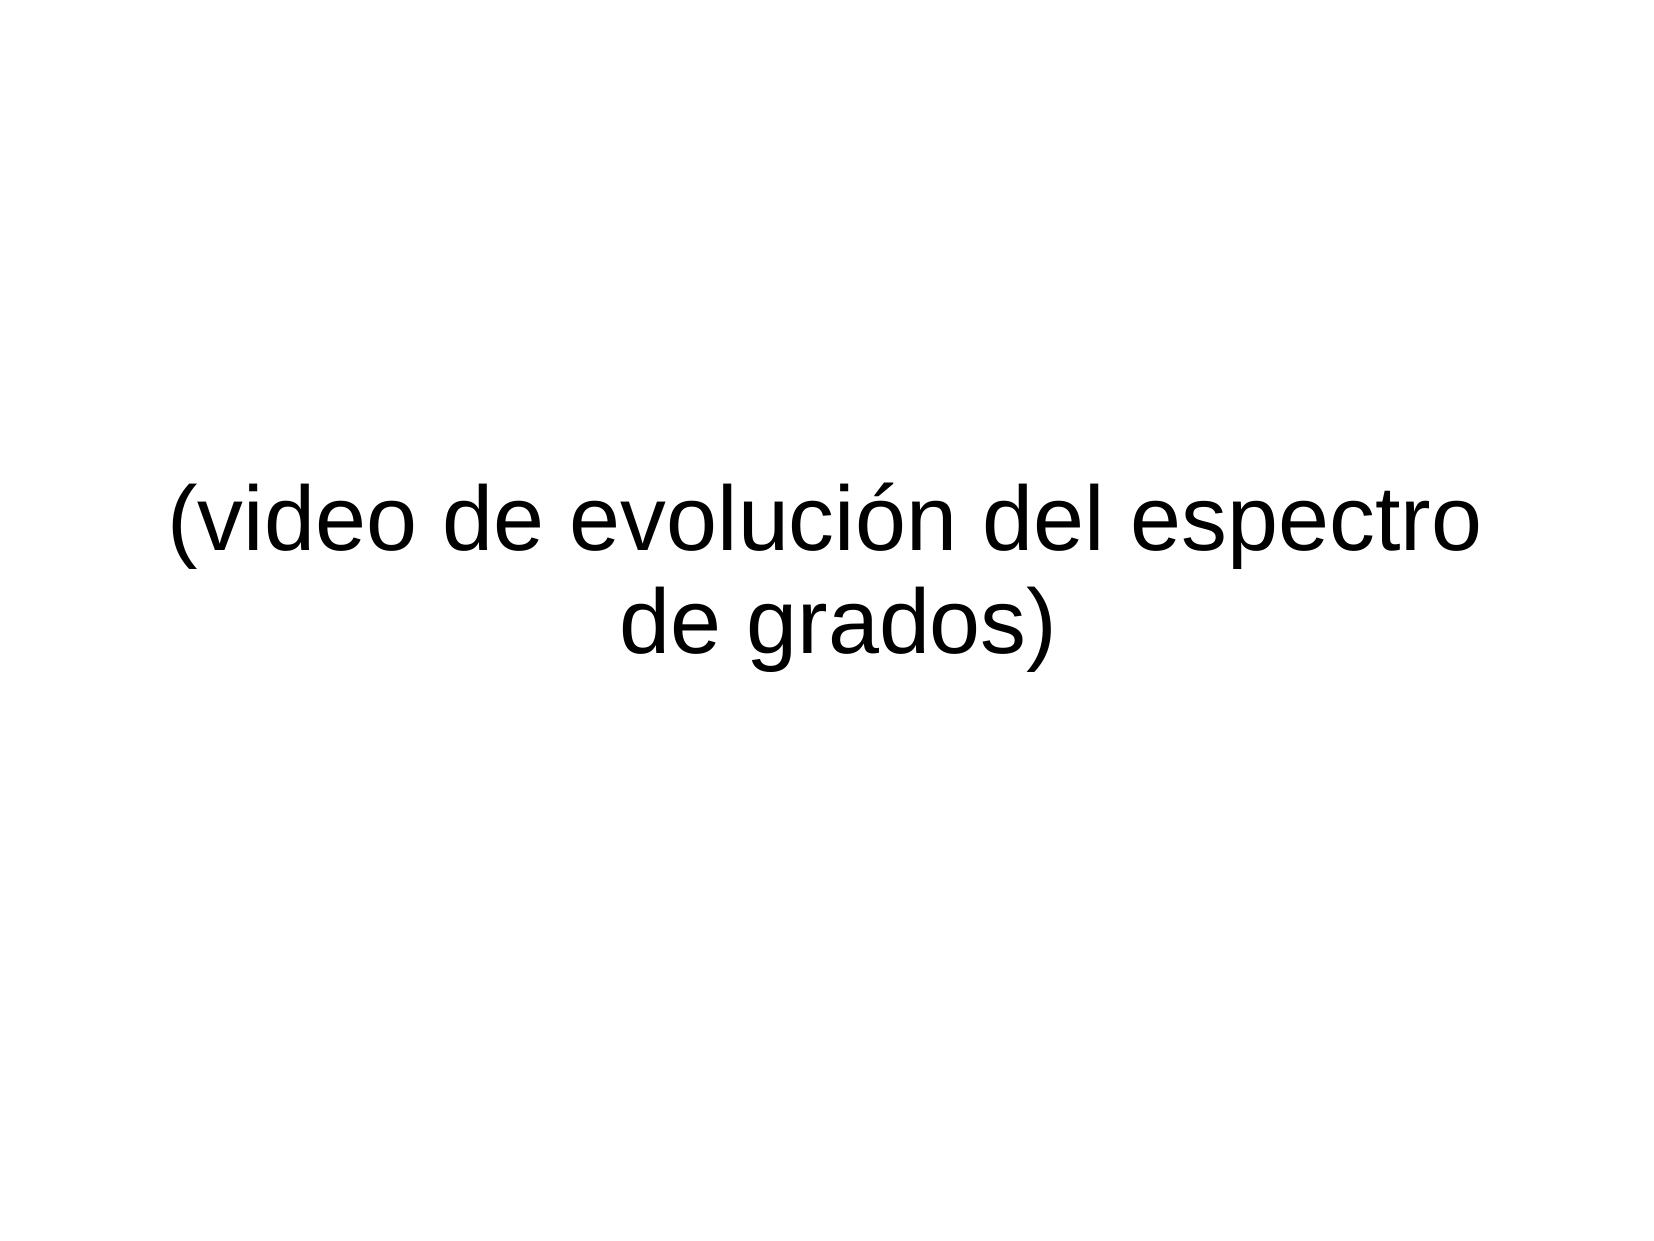

# (video de evolución del espectro de grados)